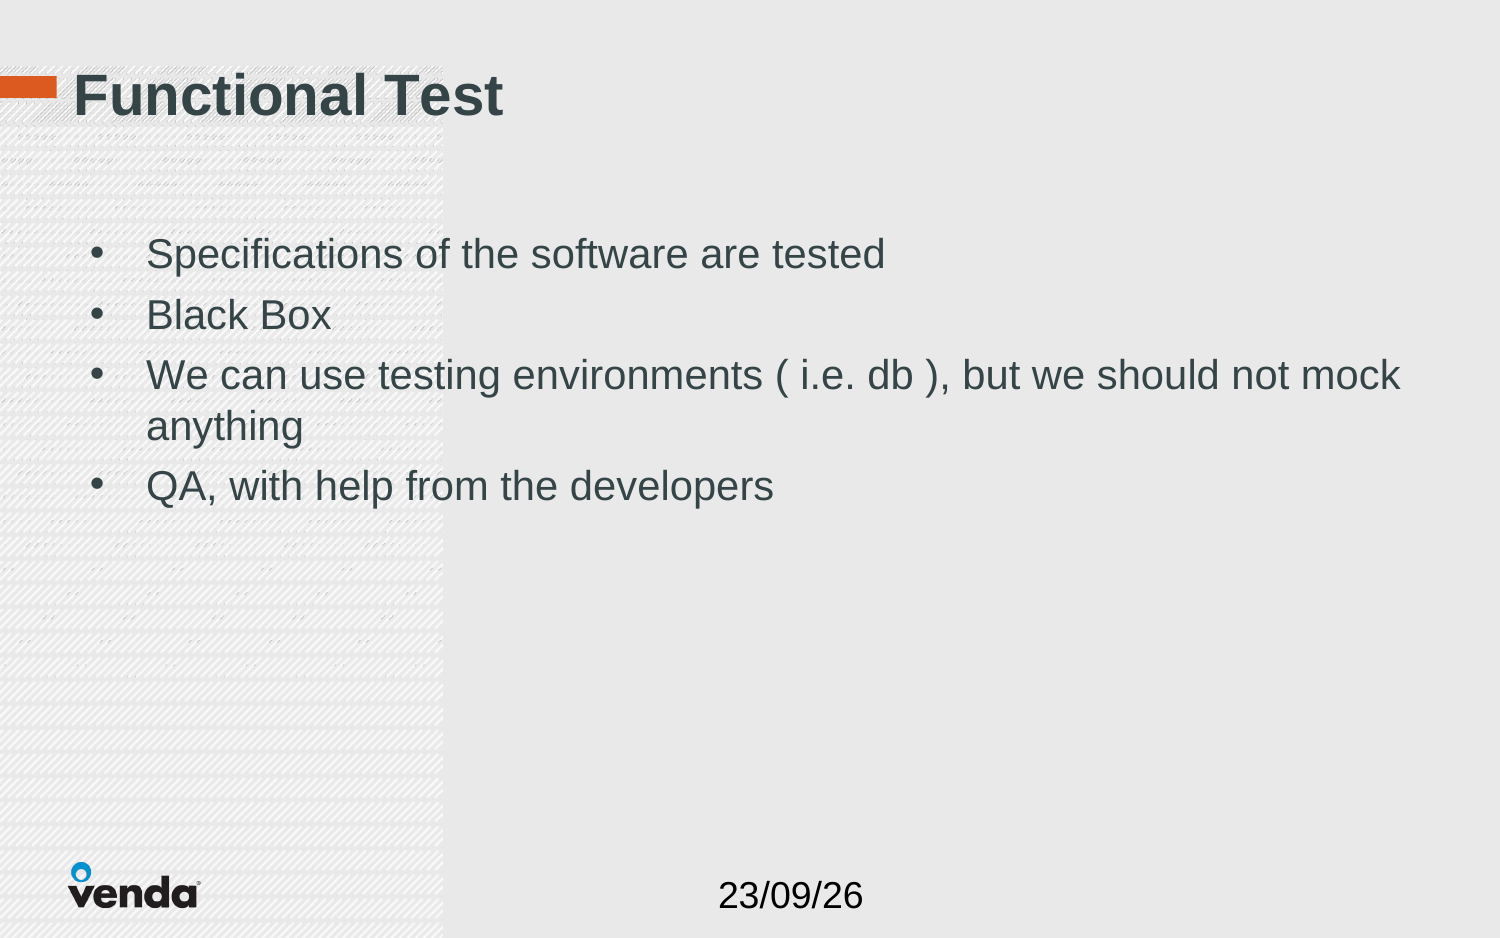

# Functional Test
Specifications of the software are tested
Black Box
We can use testing environments ( i.e. db ), but we should not mock anything
QA, with help from the developers